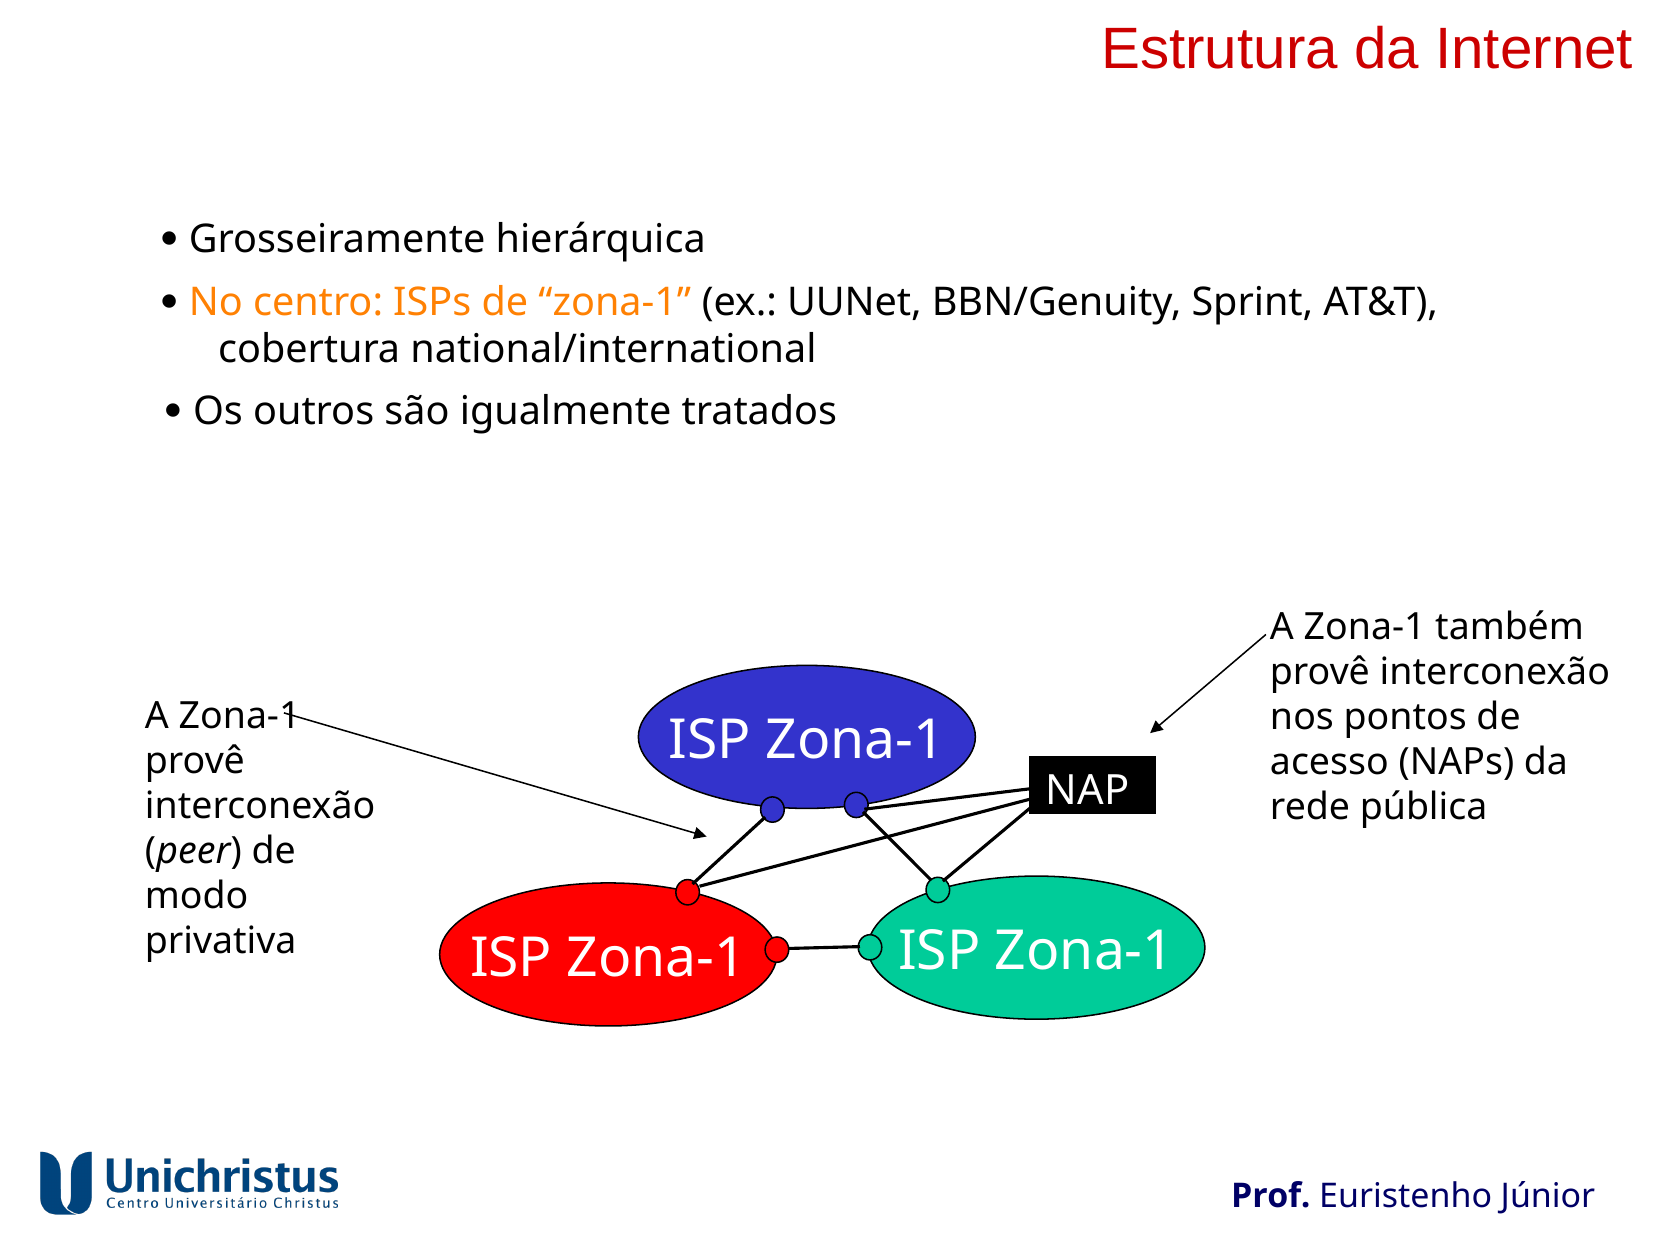

Estrutura da Internet
Estrutura da Internet: rede de redes
#  Grosseiramente hierárquica
 No centro: ISPs de “zona-1” (ex.: UUNet, BBN/Genuity, Sprint, AT&T), cobertura national/international
 Os outros são igualmente tratados
A Zona-1 também provê interconexão nos pontos de acesso (NAPs) da rede pública
NAP
ISP Zona-1
A Zona-1 provê interconexão (peer) de modo privativa
ISP Zona-1
ISP Zona-1
Prof. Euristenho Júnior